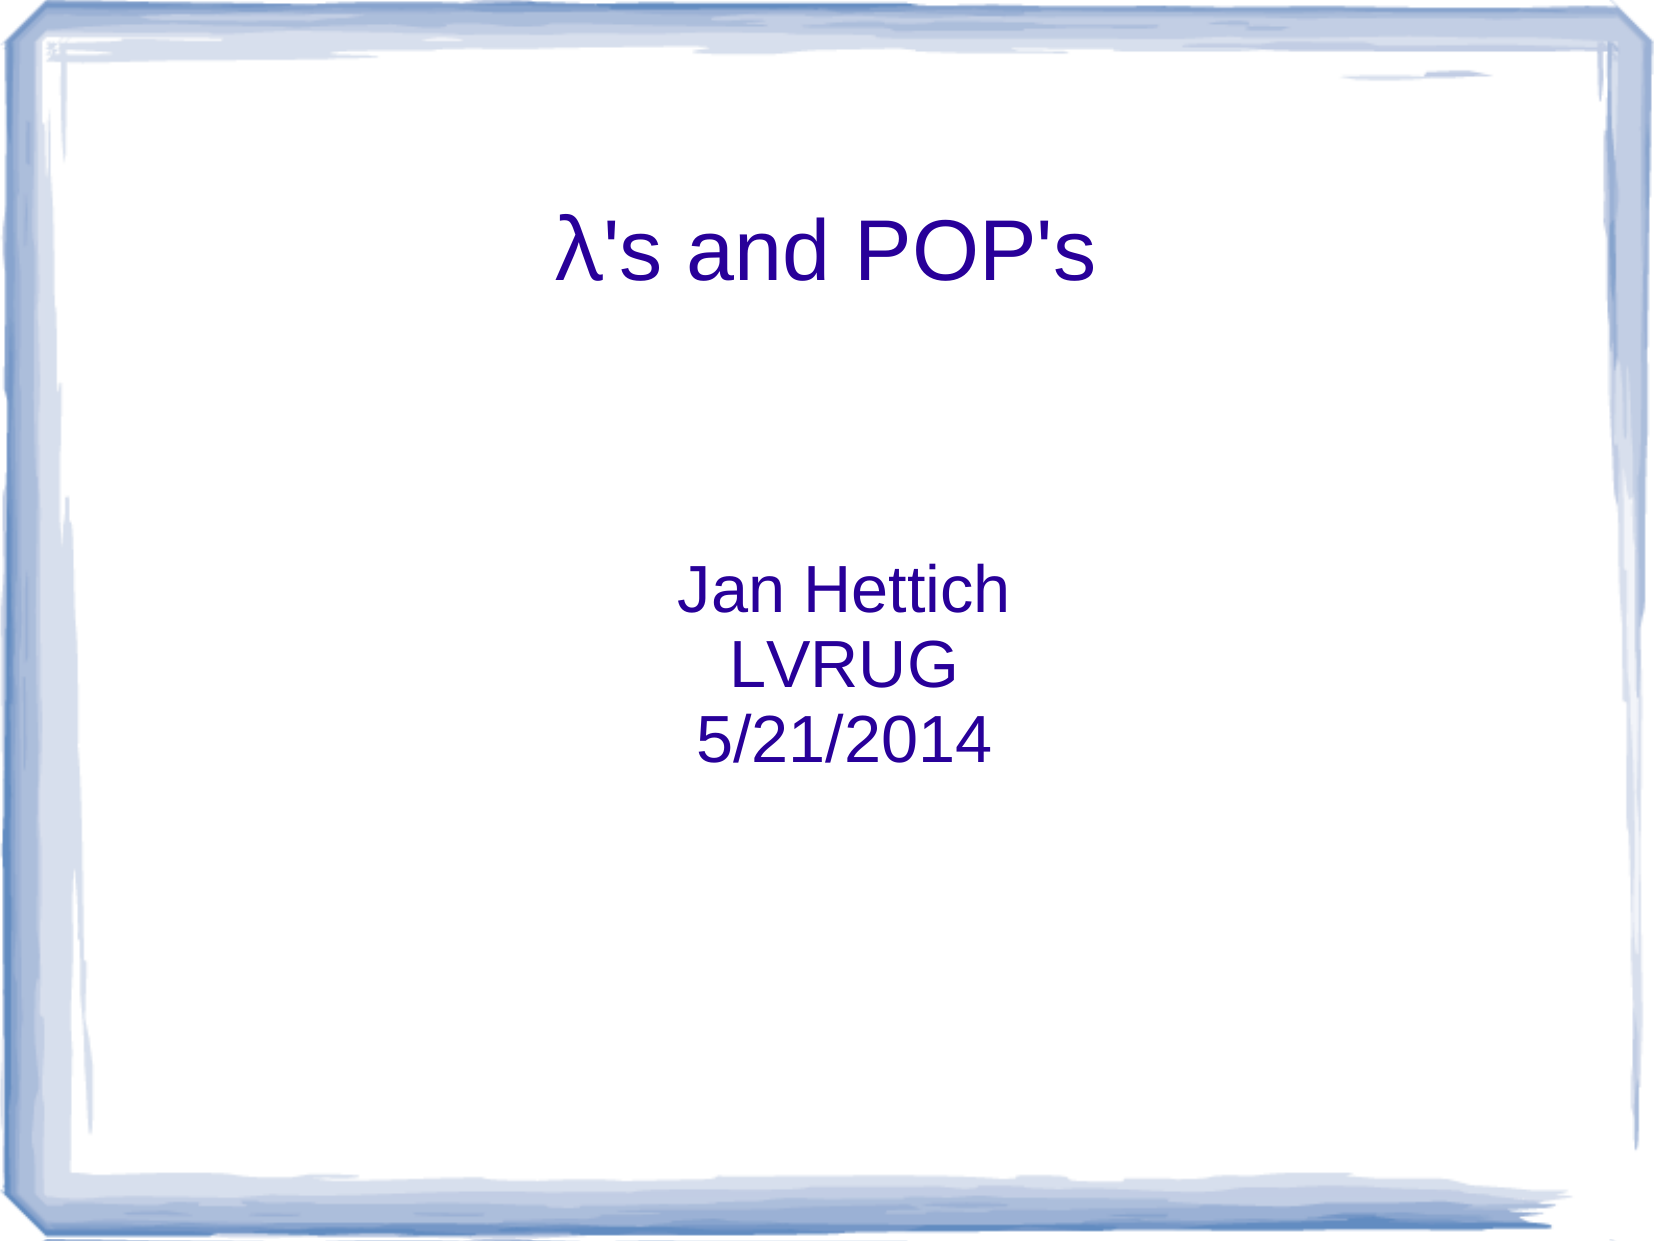

# λ's and POP's
Jan Hettich
LVRUG
5/21/2014